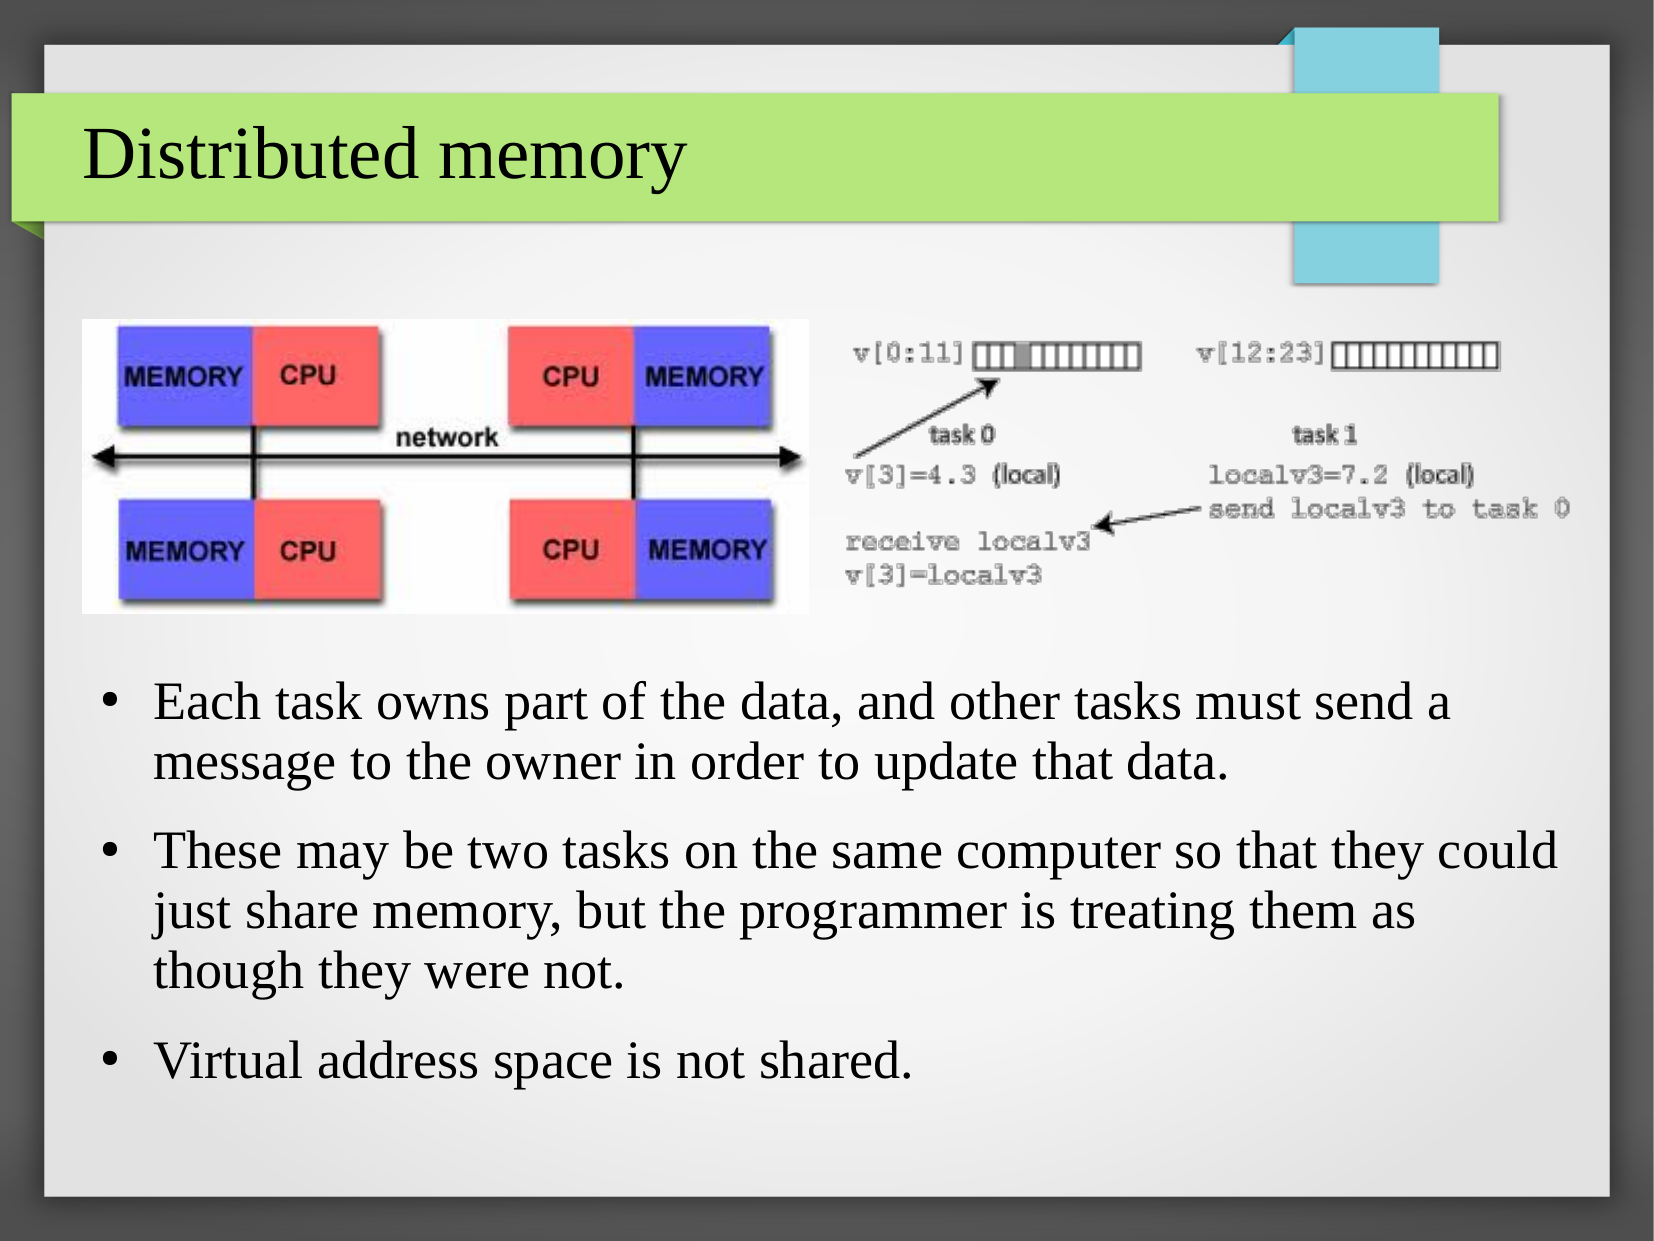

# Distributed memory
Each task owns part of the data, and other tasks must send a message to the owner in order to update that data.
These may be two tasks on the same computer so that they could just share memory, but the programmer is treating them as though they were not.
Virtual address space is not shared.